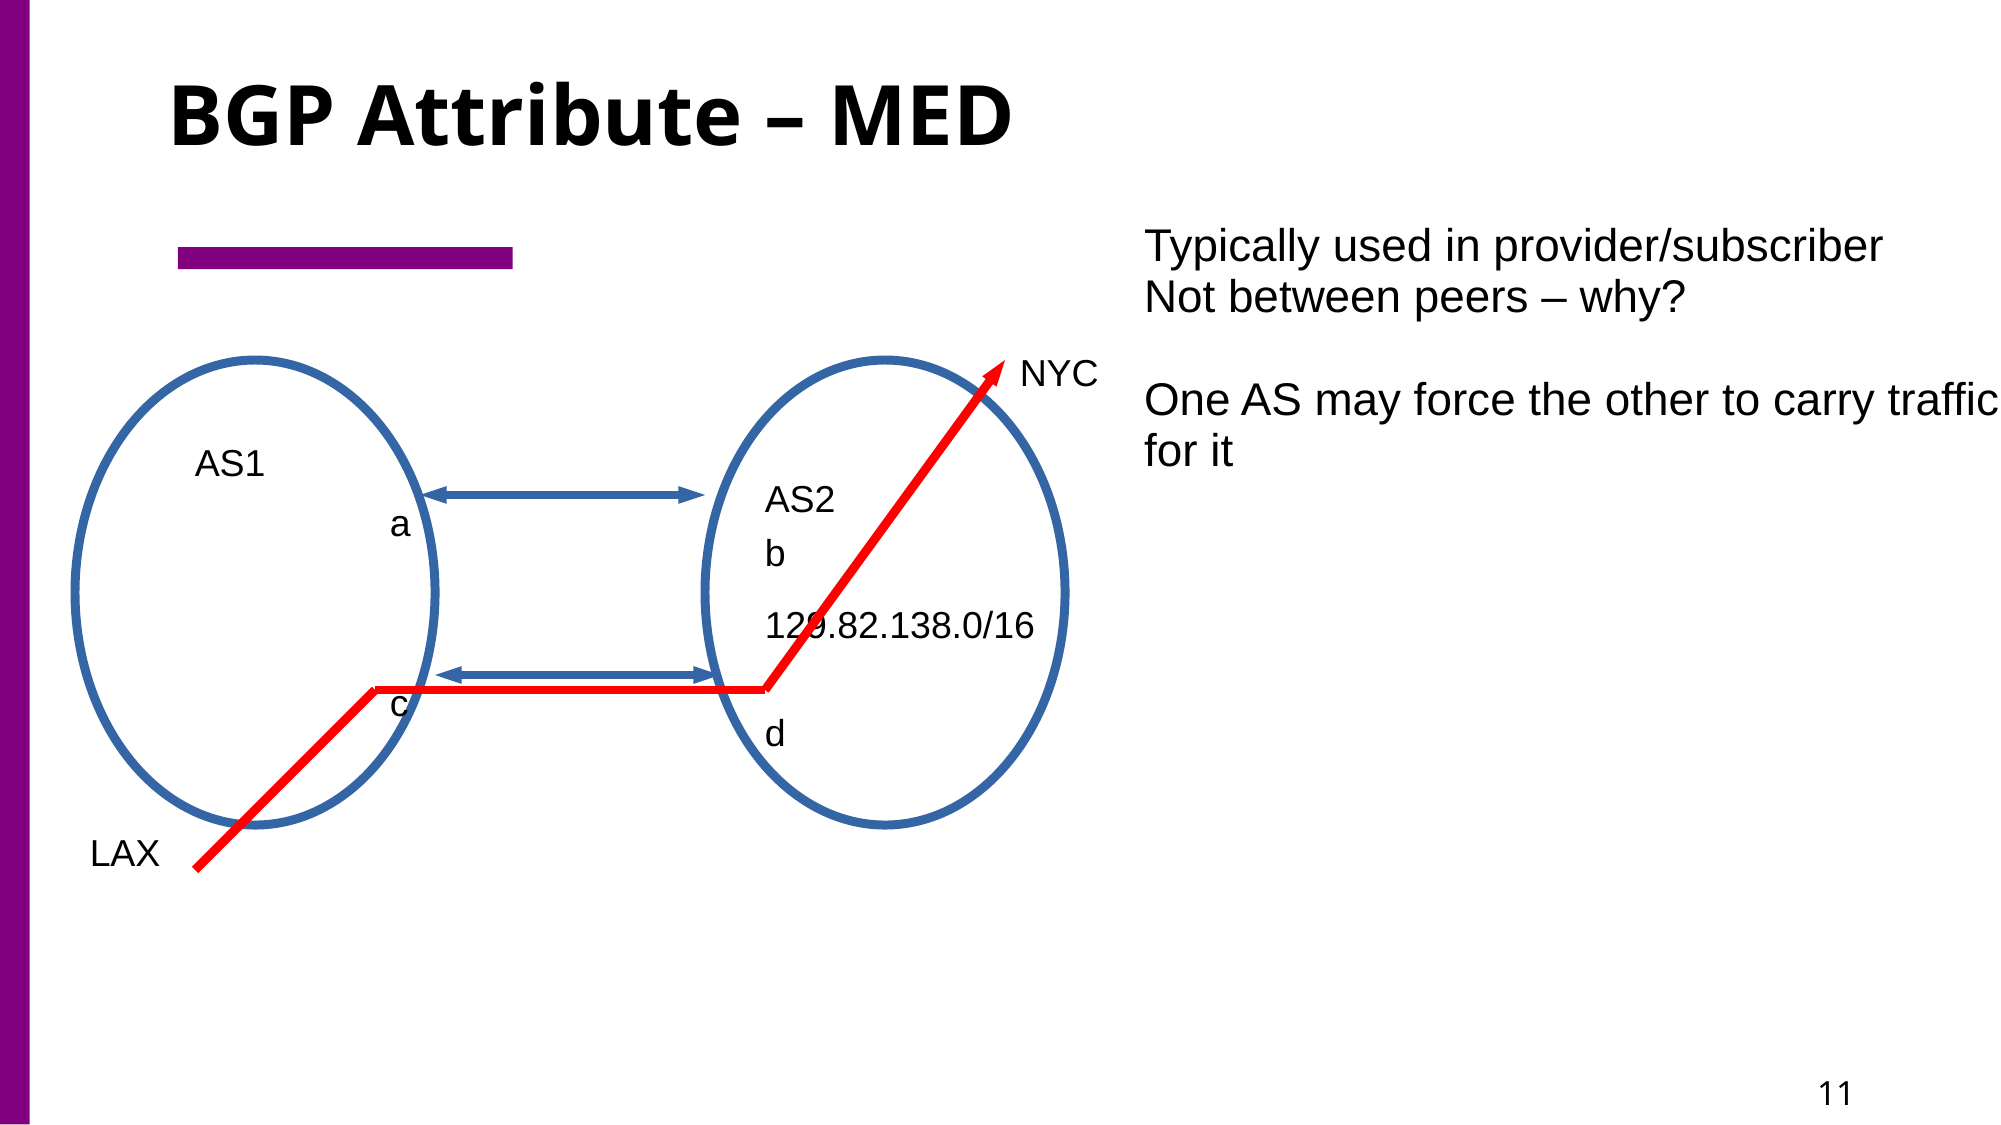

# BGP Attribute – MED
Typically used in provider/subscriber
Not between peers – why?
One AS may force the other to carry traffic
for it
NYC
AS1
AS2
129.82.138.0/16
a
b
c
d
LAX